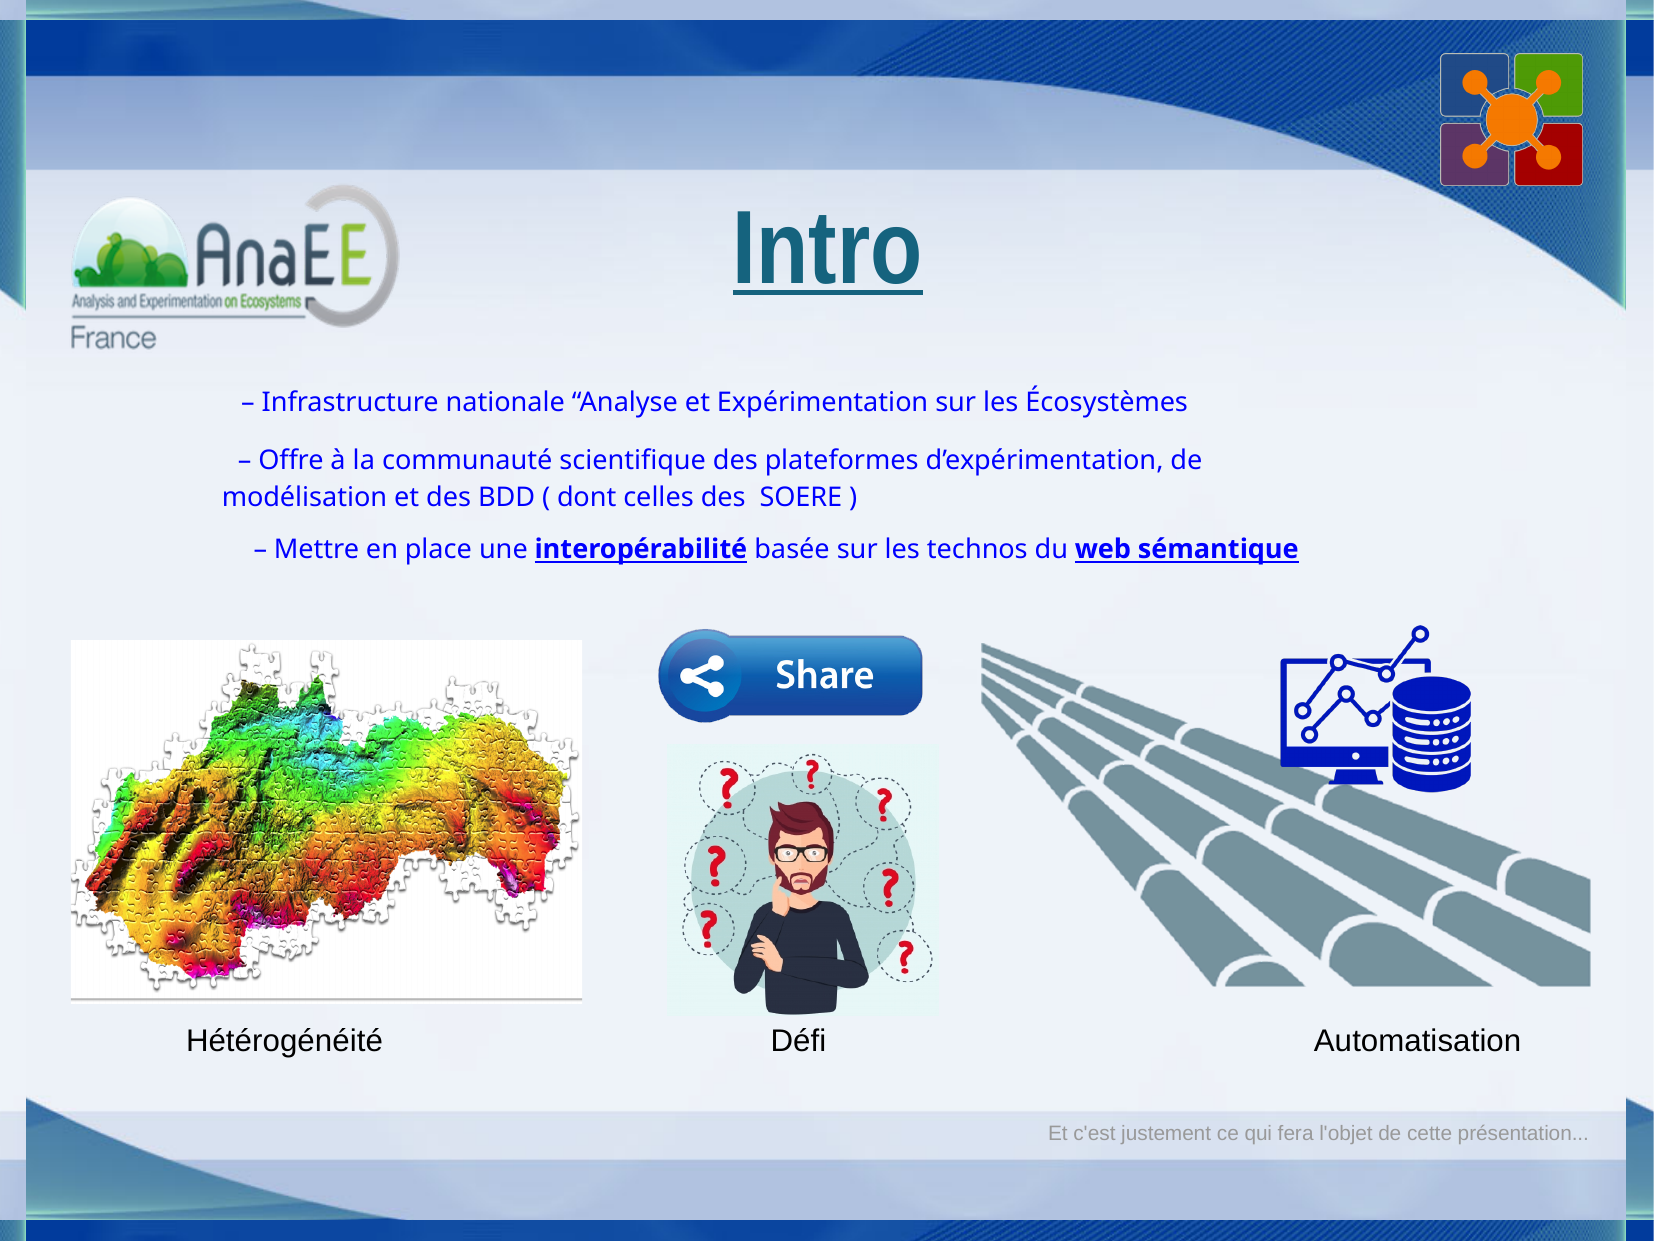

Intro
– Infrastructure nationale “Analyse et Expérimentation sur les Écosystèmes
– Offre à la communauté scientifique des plateformes d’expérimentation, de
 modélisation et des BDD ( dont celles des SOERE )
– Mettre en place une interopérabilité basée sur les technos du web sémantique
Hétérogénéité
Automatisation
Défi
Et c'est justement ce qui fera l'objet de cette présentation...